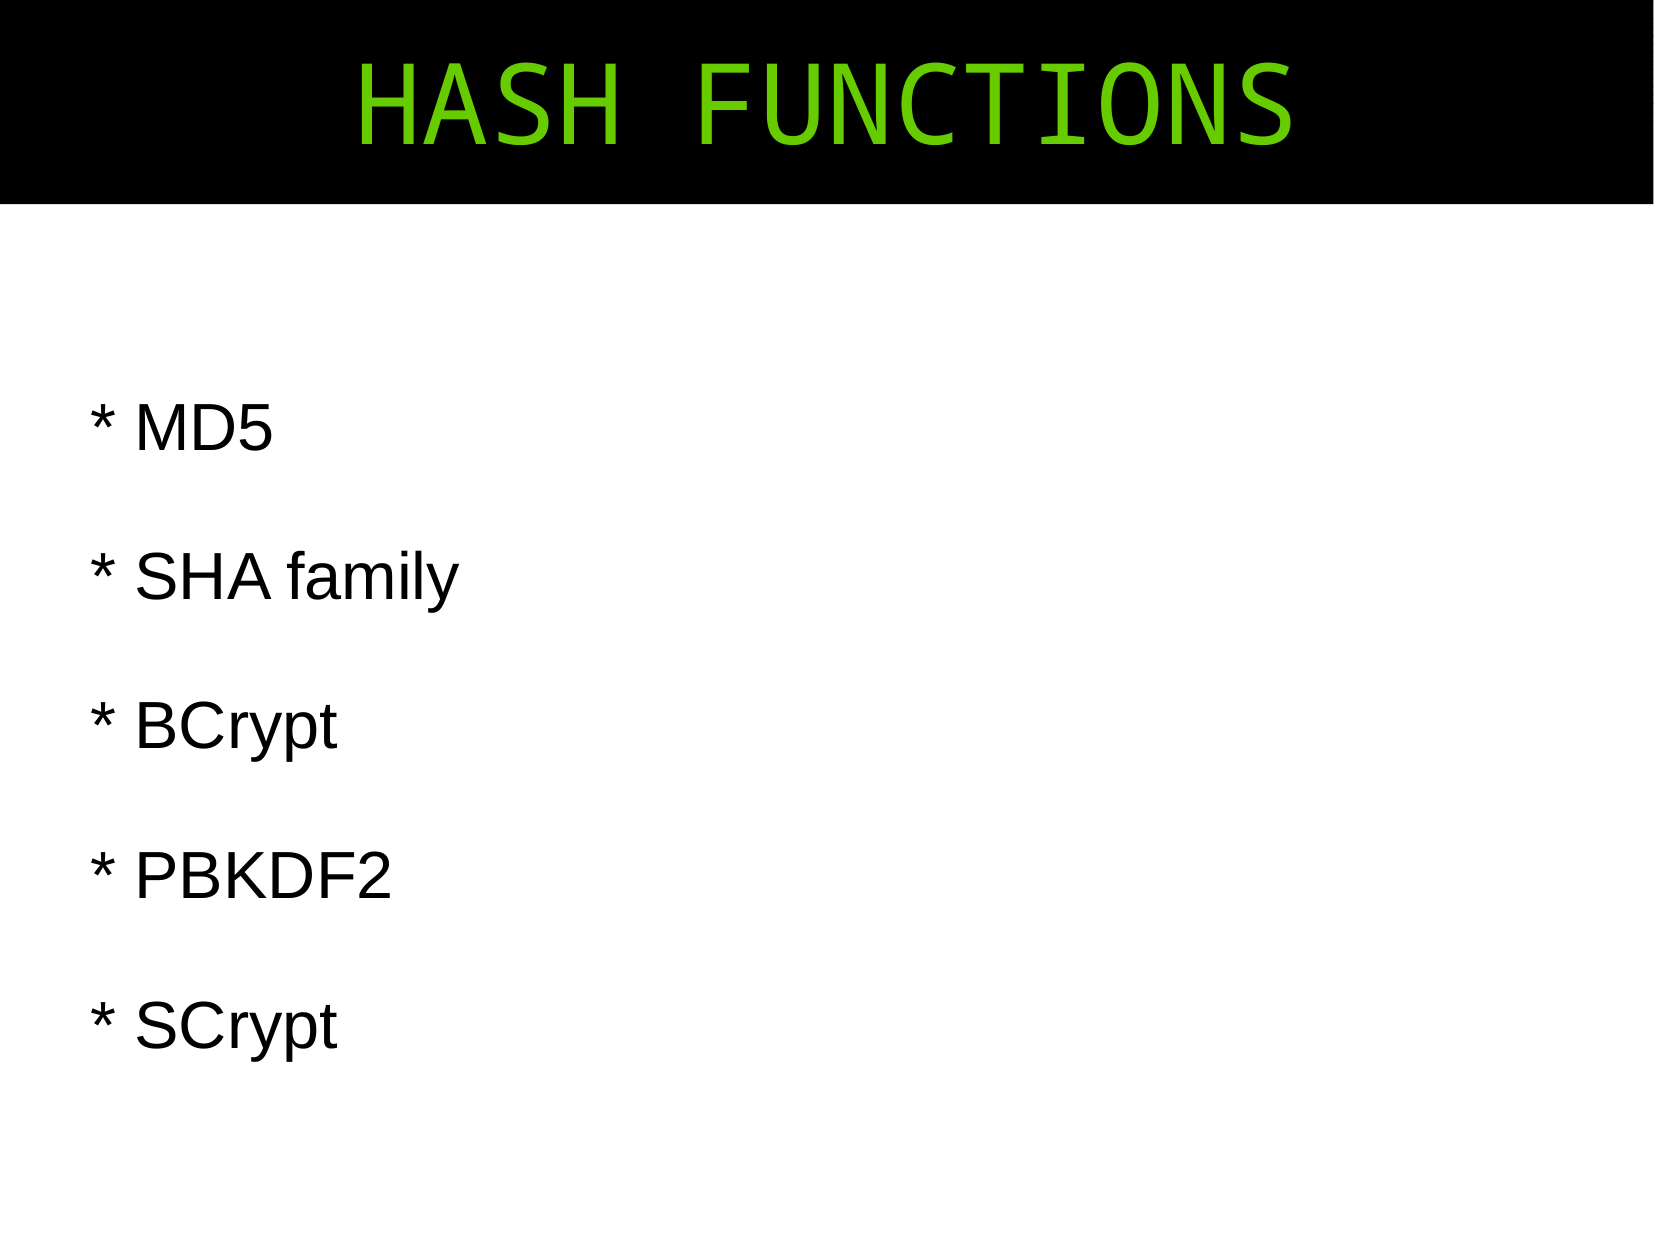

# HASH FUNCTIONS
* MD5
* SHA family
* BCrypt
* PBKDF2
* SCrypt